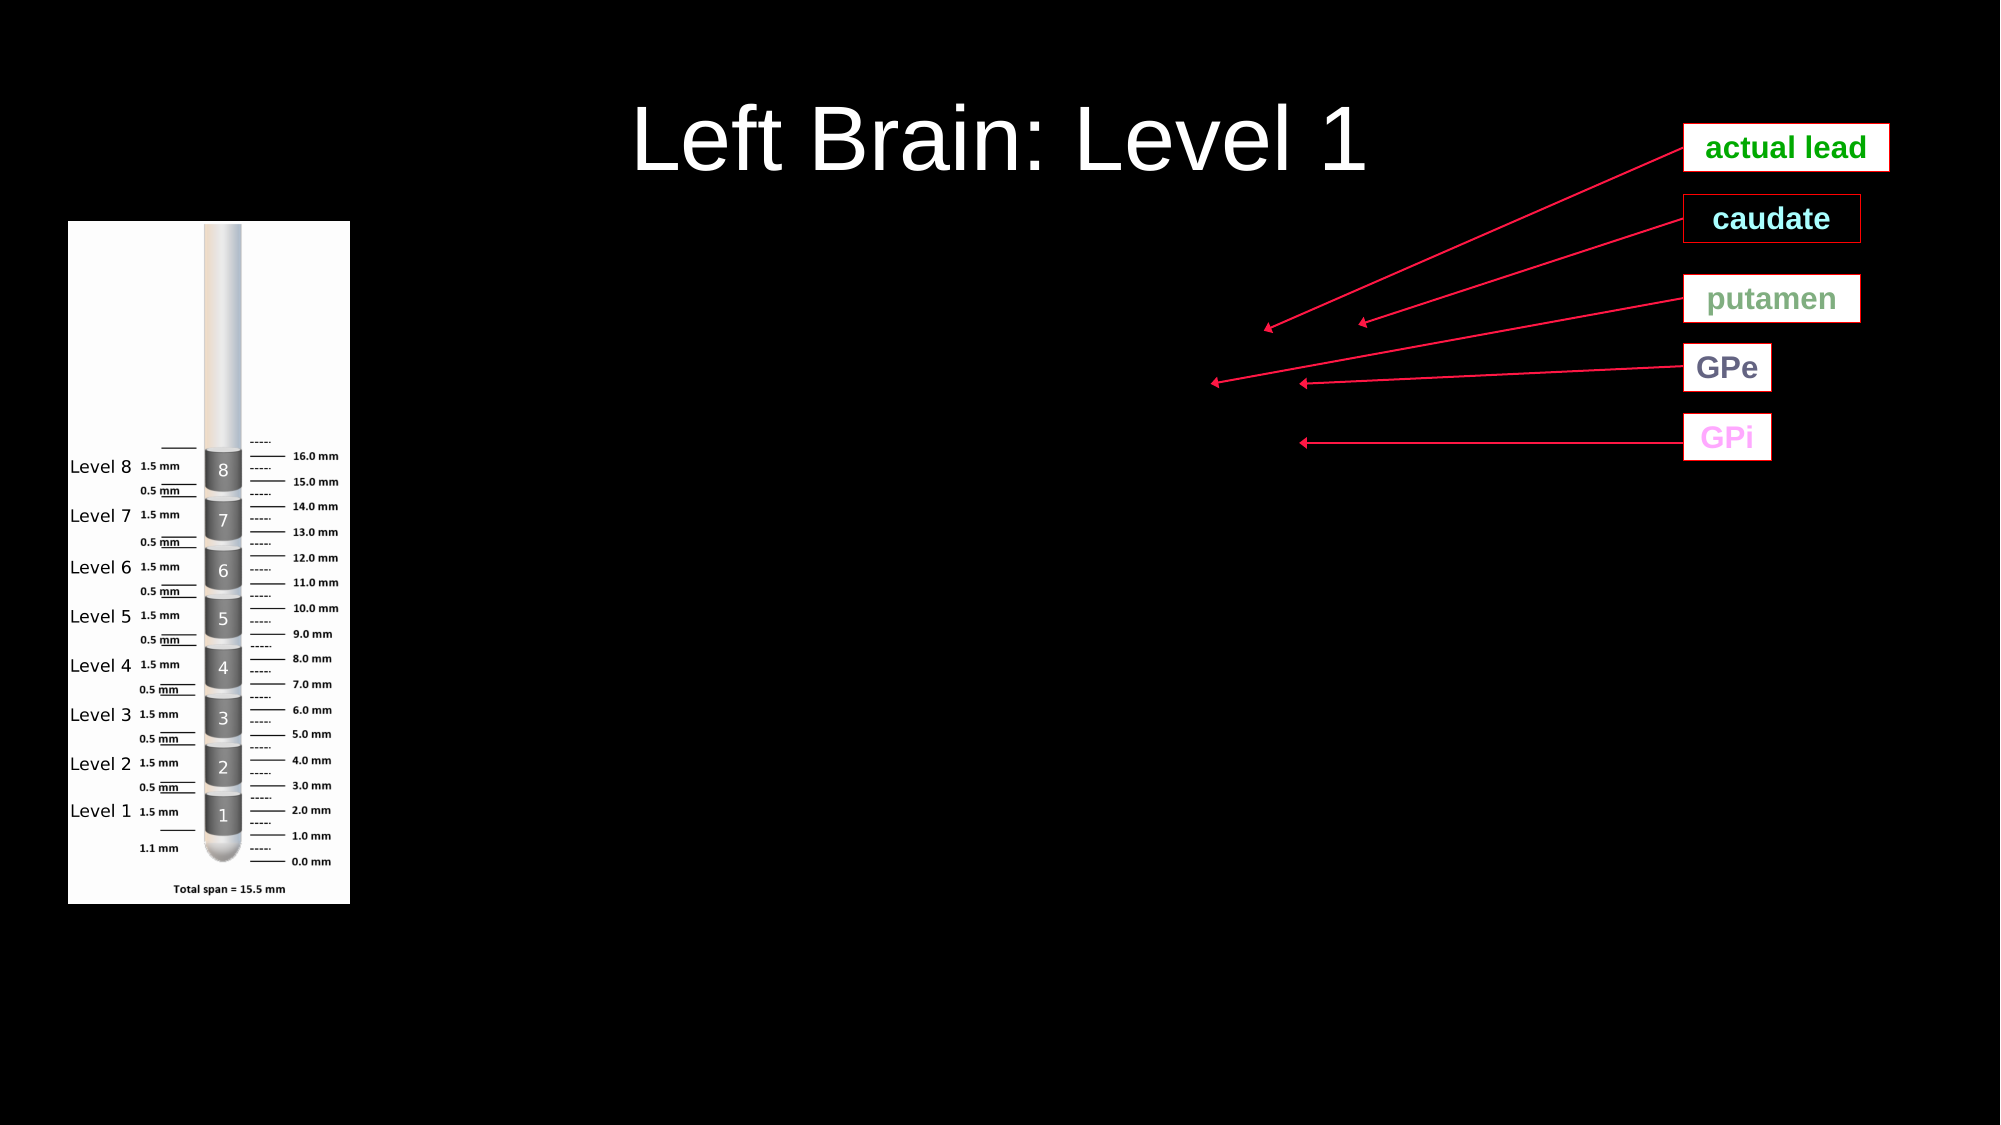

# Left Brain: Level 1
actual lead
caudate
putamen
GPe
GPi